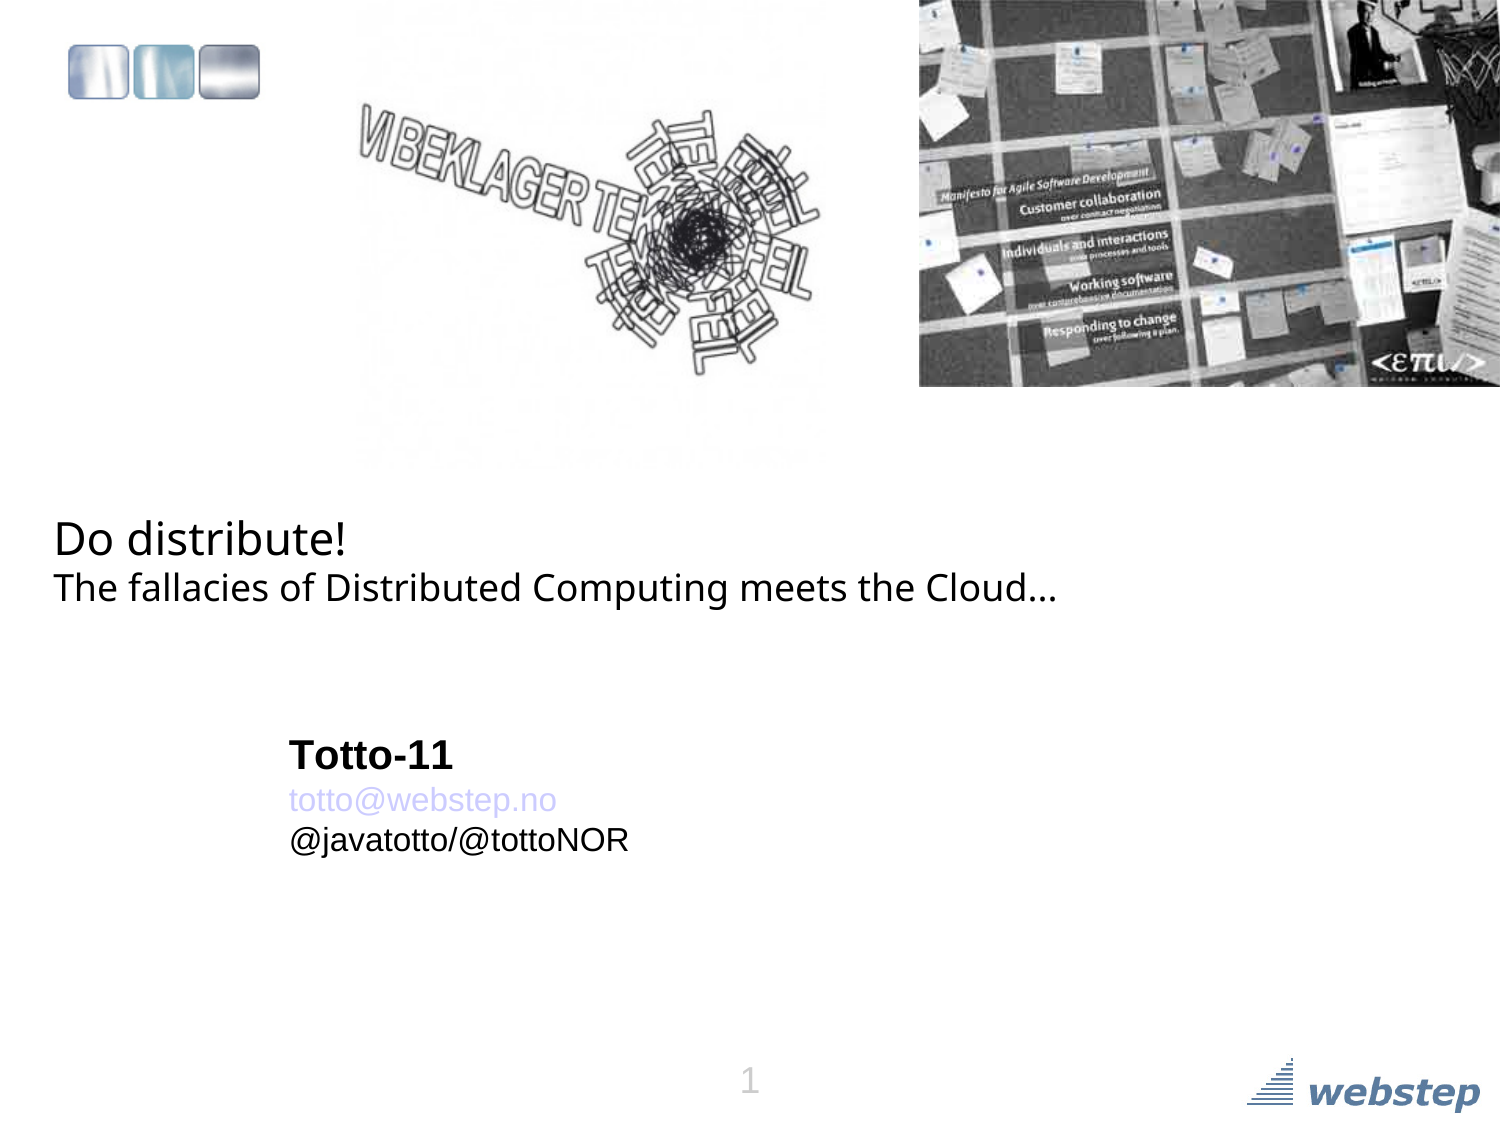

Do distribute!
The fallacies of Distributed Computing meets the Cloud...
Totto-11
totto@webstep.no
@javatotto/@tottoNOR